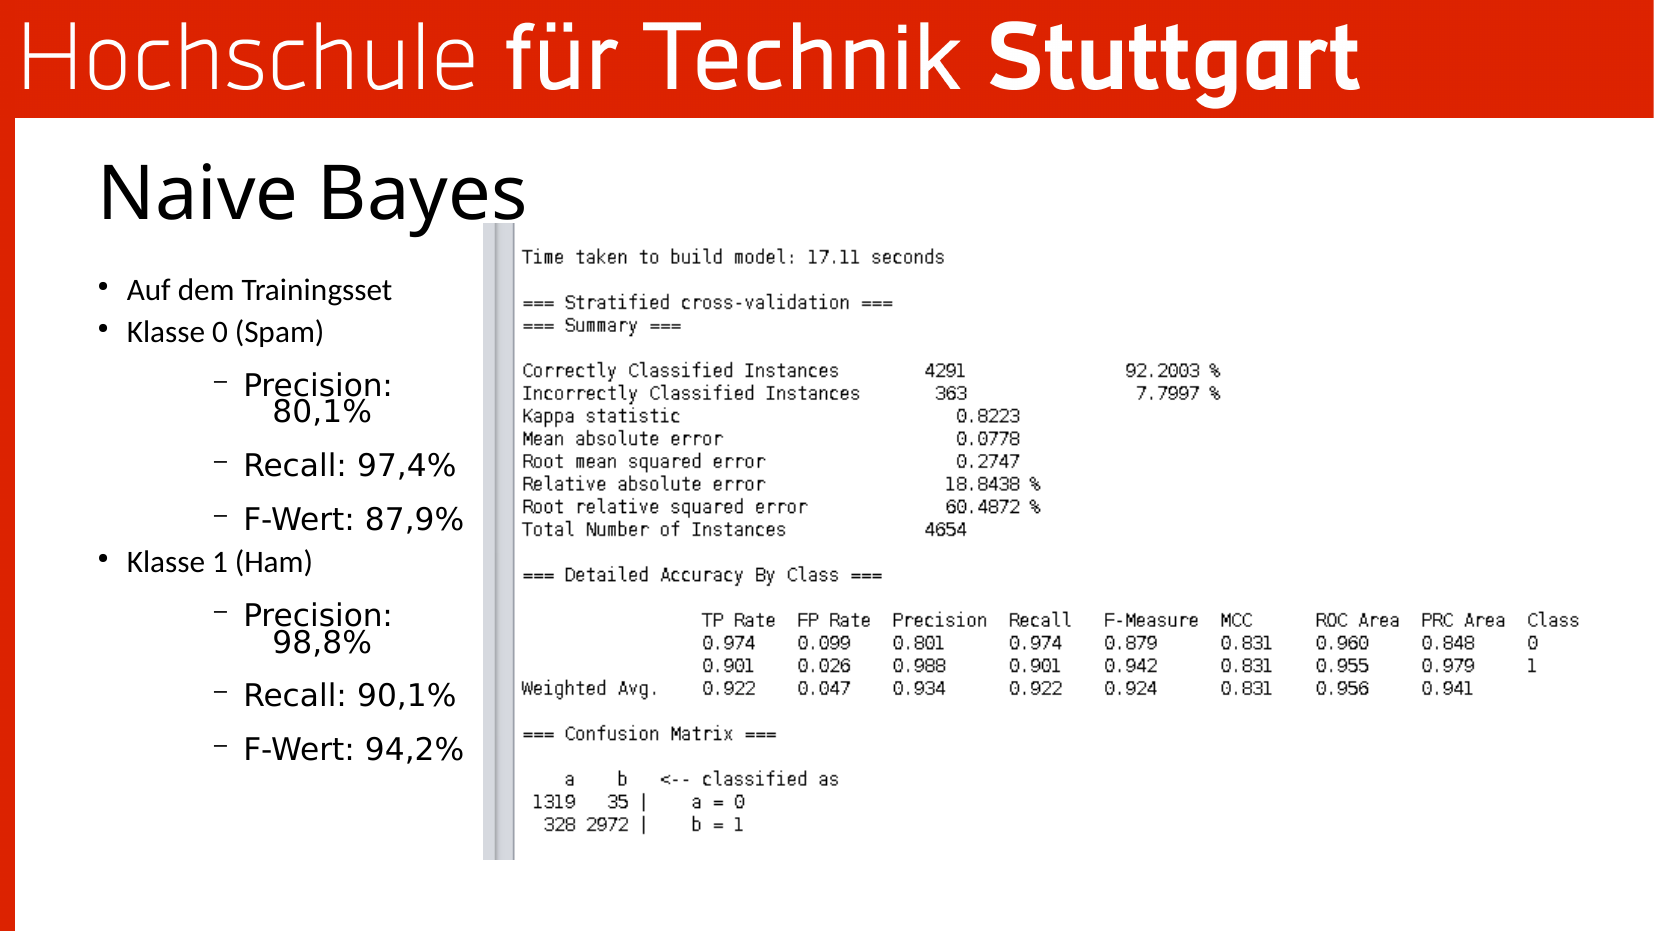

# Naive Bayes
Auf dem Trainingsset
Klasse 0 (Spam)
Precision: 80,1%
Recall: 97,4%
F-Wert: 87,9%
Klasse 1 (Ham)
Precision: 98,8%
Recall: 90,1%
F-Wert: 94,2%